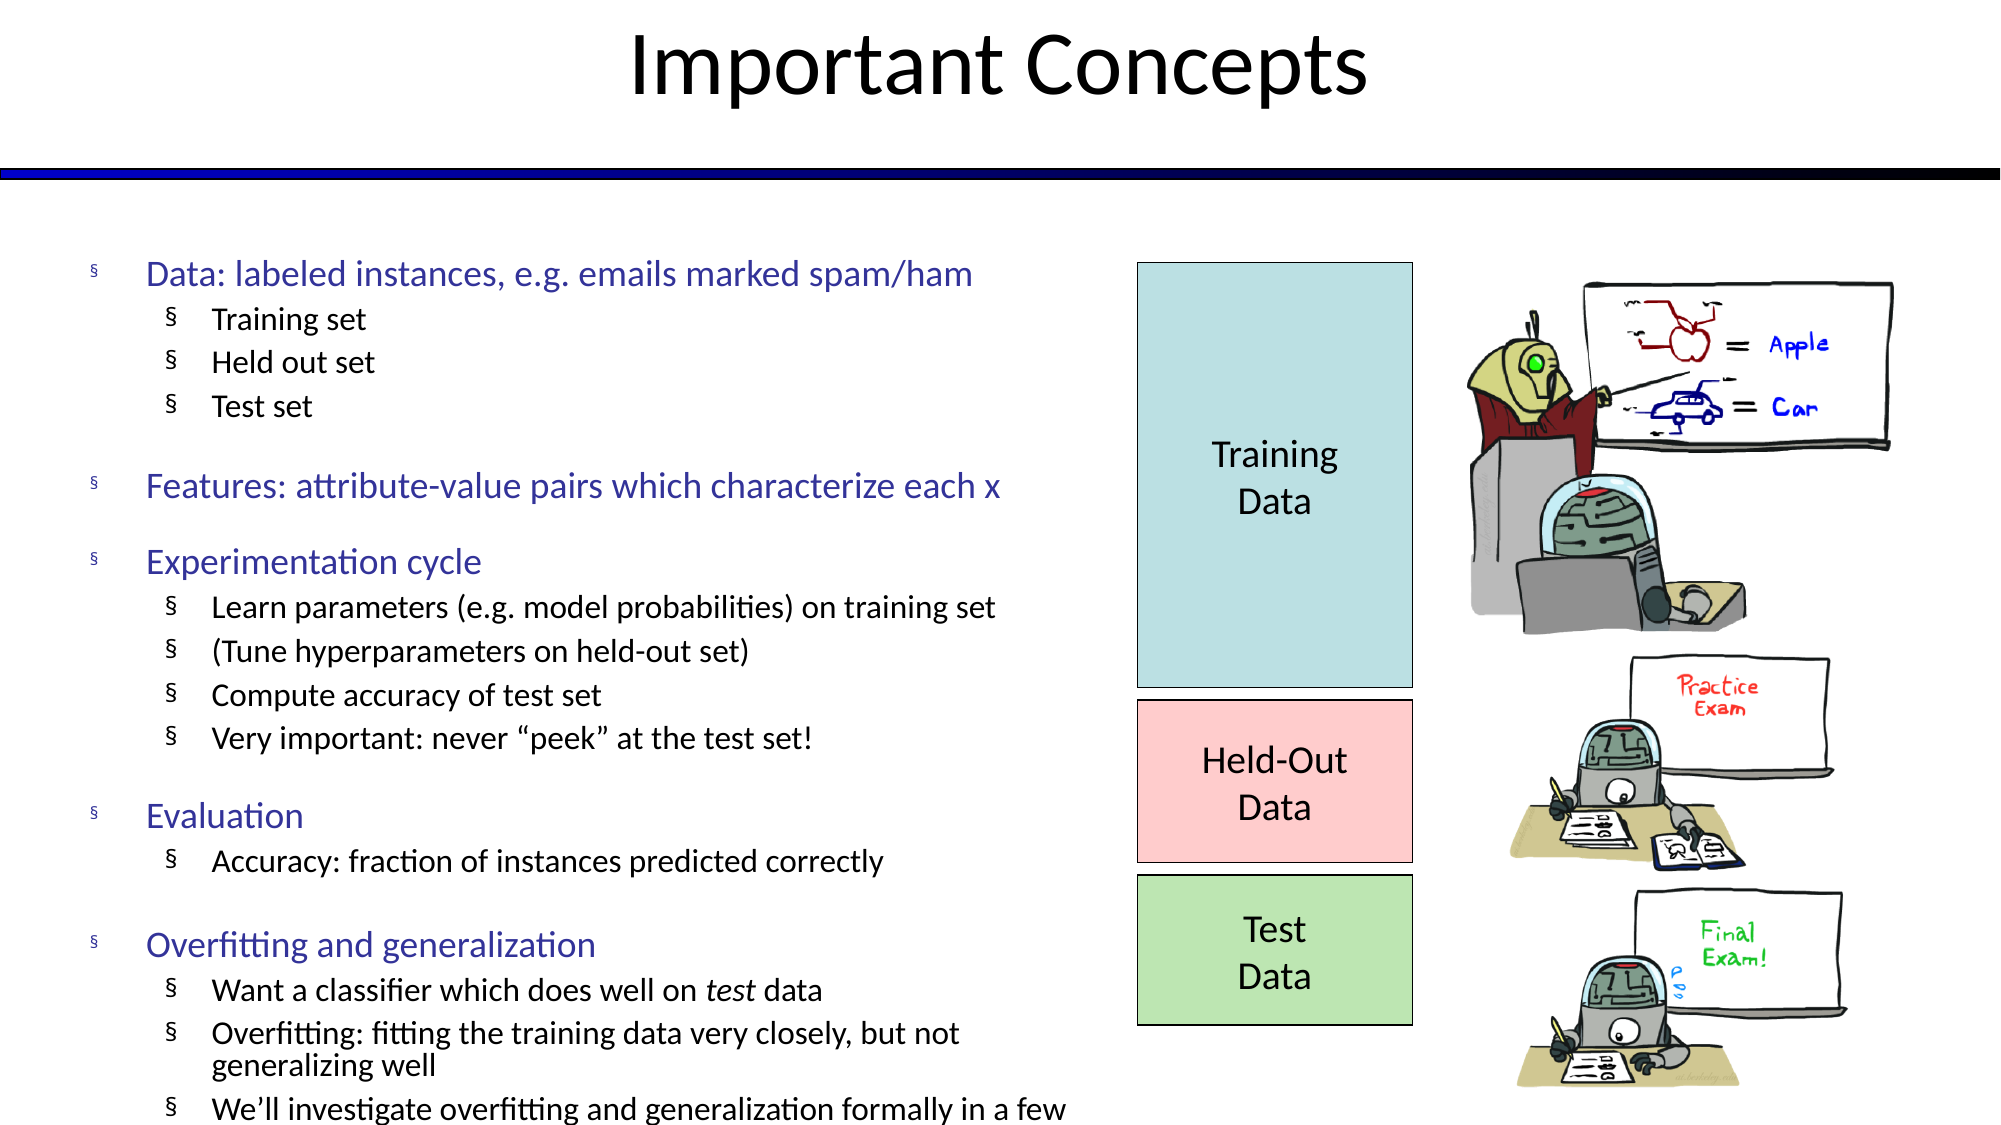

# Important Concepts
Data: labeled instances, e.g. emails marked spam/ham
Training set
Held out set
Test set
Features: attribute-value pairs which characterize each x
Experimentation cycle
Learn parameters (e.g. model probabilities) on training set
(Tune hyperparameters on held-out set)
Compute accuracy of test set
Very important: never “peek” at the test set!
Evaluation
Accuracy: fraction of instances predicted correctly
Overfitting and generalization
Want a classifier which does well on test data
Overfitting: fitting the training data very closely, but not generalizing well
We’ll investigate overfitting and generalization formally in a few lectures
Training
Data
Held-Out
Data
Test
Data